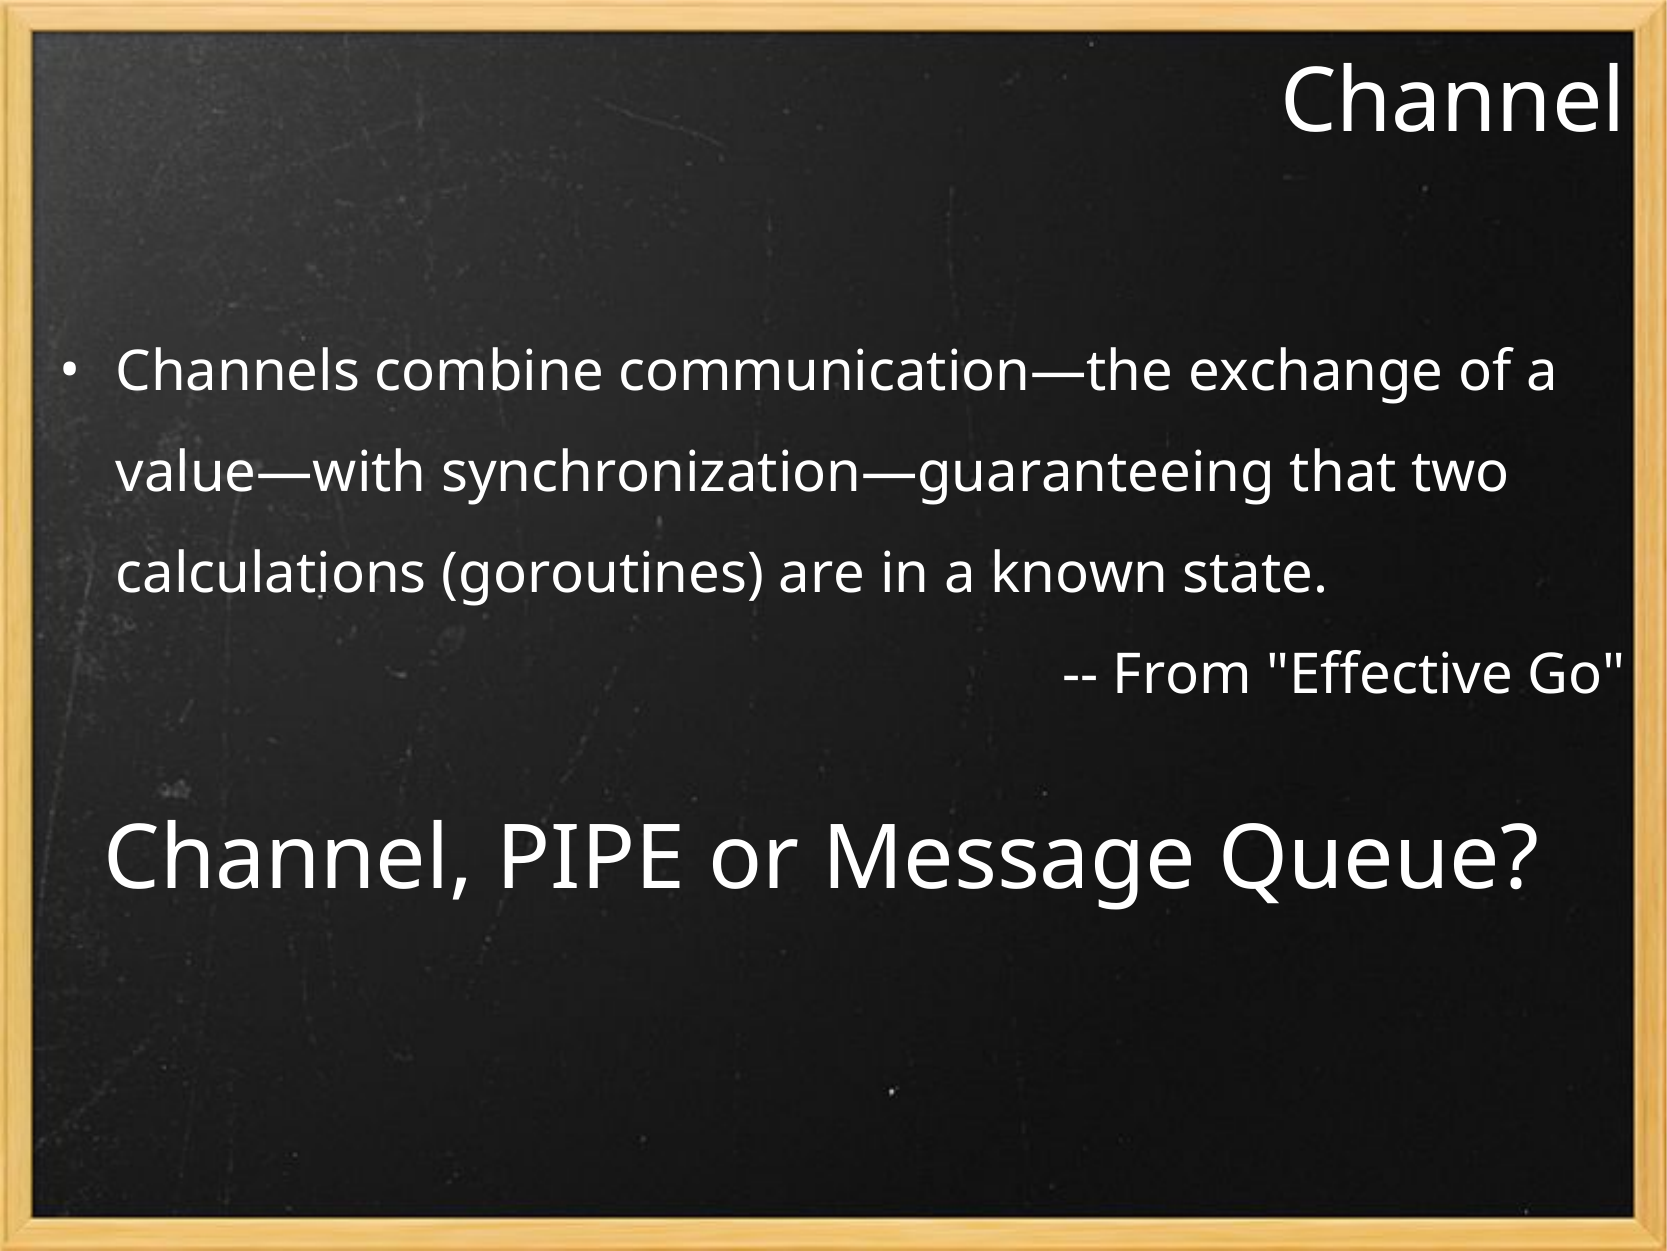

# Channel
Channels combine communication—the exchange of a value—with synchronization—guaranteeing that two calculations (goroutines) are in a known state.
-- From "Effective Go"
Channel, PIPE or Message Queue?